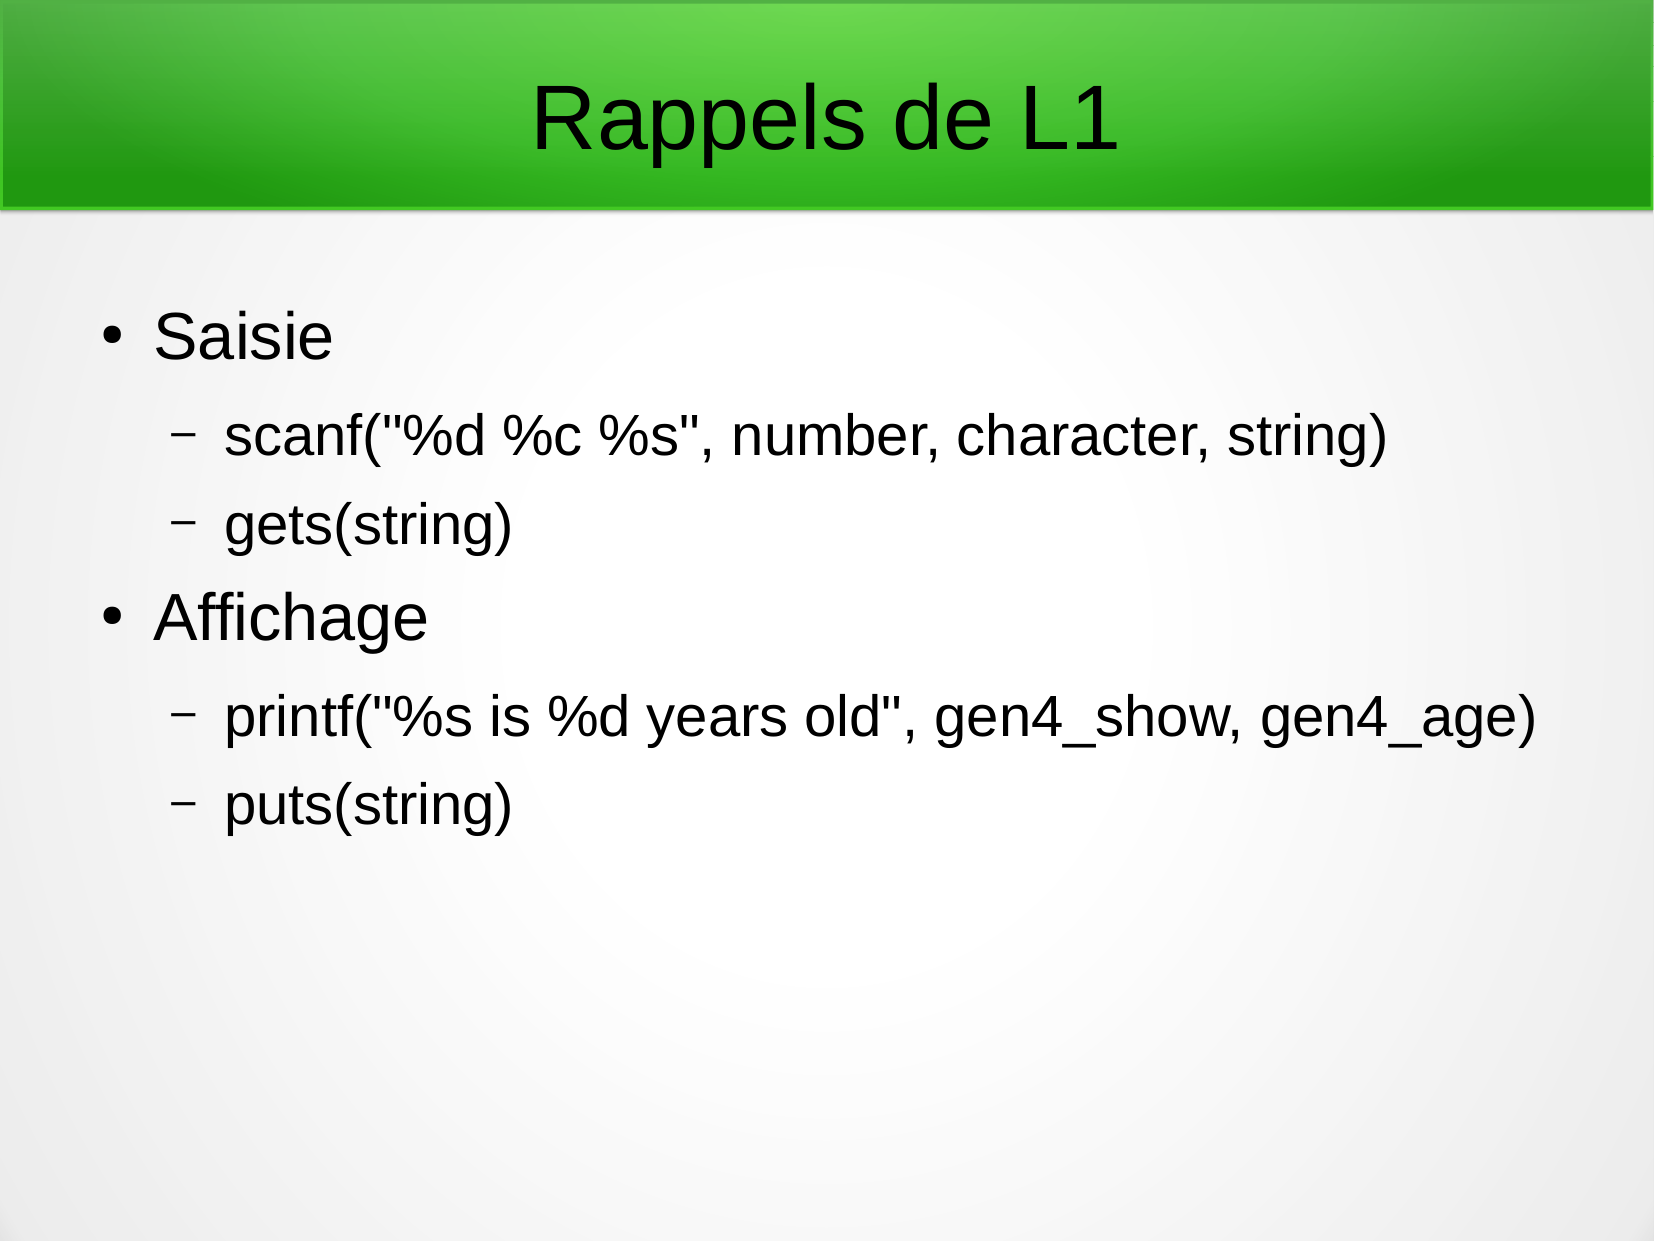

# Rappels de L1
Saisie
scanf("%d %c %s", number, character, string)
gets(string)
Affichage
printf("%s is %d years old", gen4_show, gen4_age)
puts(string)